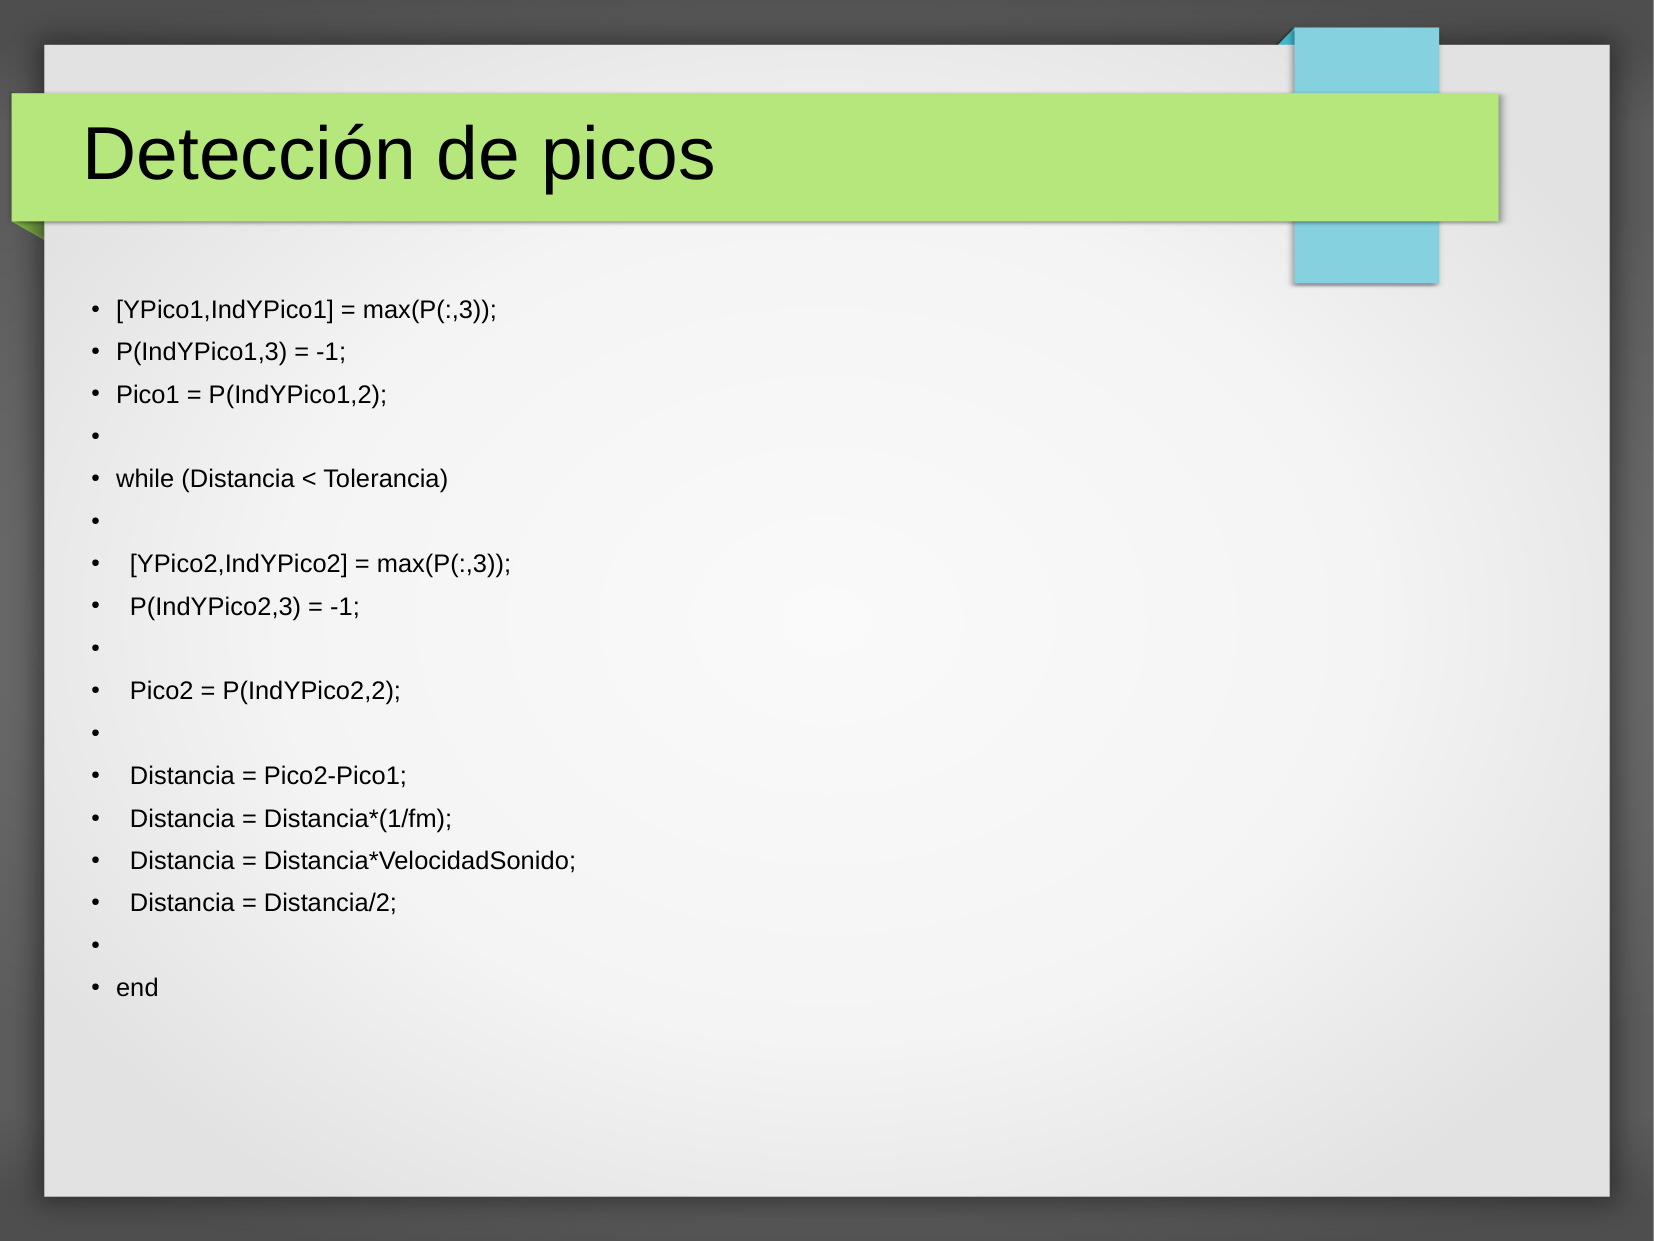

# Detección de picos
[YPico1,IndYPico1] = max(P(:,3));
P(IndYPico1,3) = -1;
Pico1 = P(IndYPico1,2);
while (Distancia < Tolerancia)
 [YPico2,IndYPico2] = max(P(:,3));
 P(IndYPico2,3) = -1;
 Pico2 = P(IndYPico2,2);
 Distancia = Pico2-Pico1;
 Distancia = Distancia*(1/fm);
 Distancia = Distancia*VelocidadSonido;
 Distancia = Distancia/2;
end